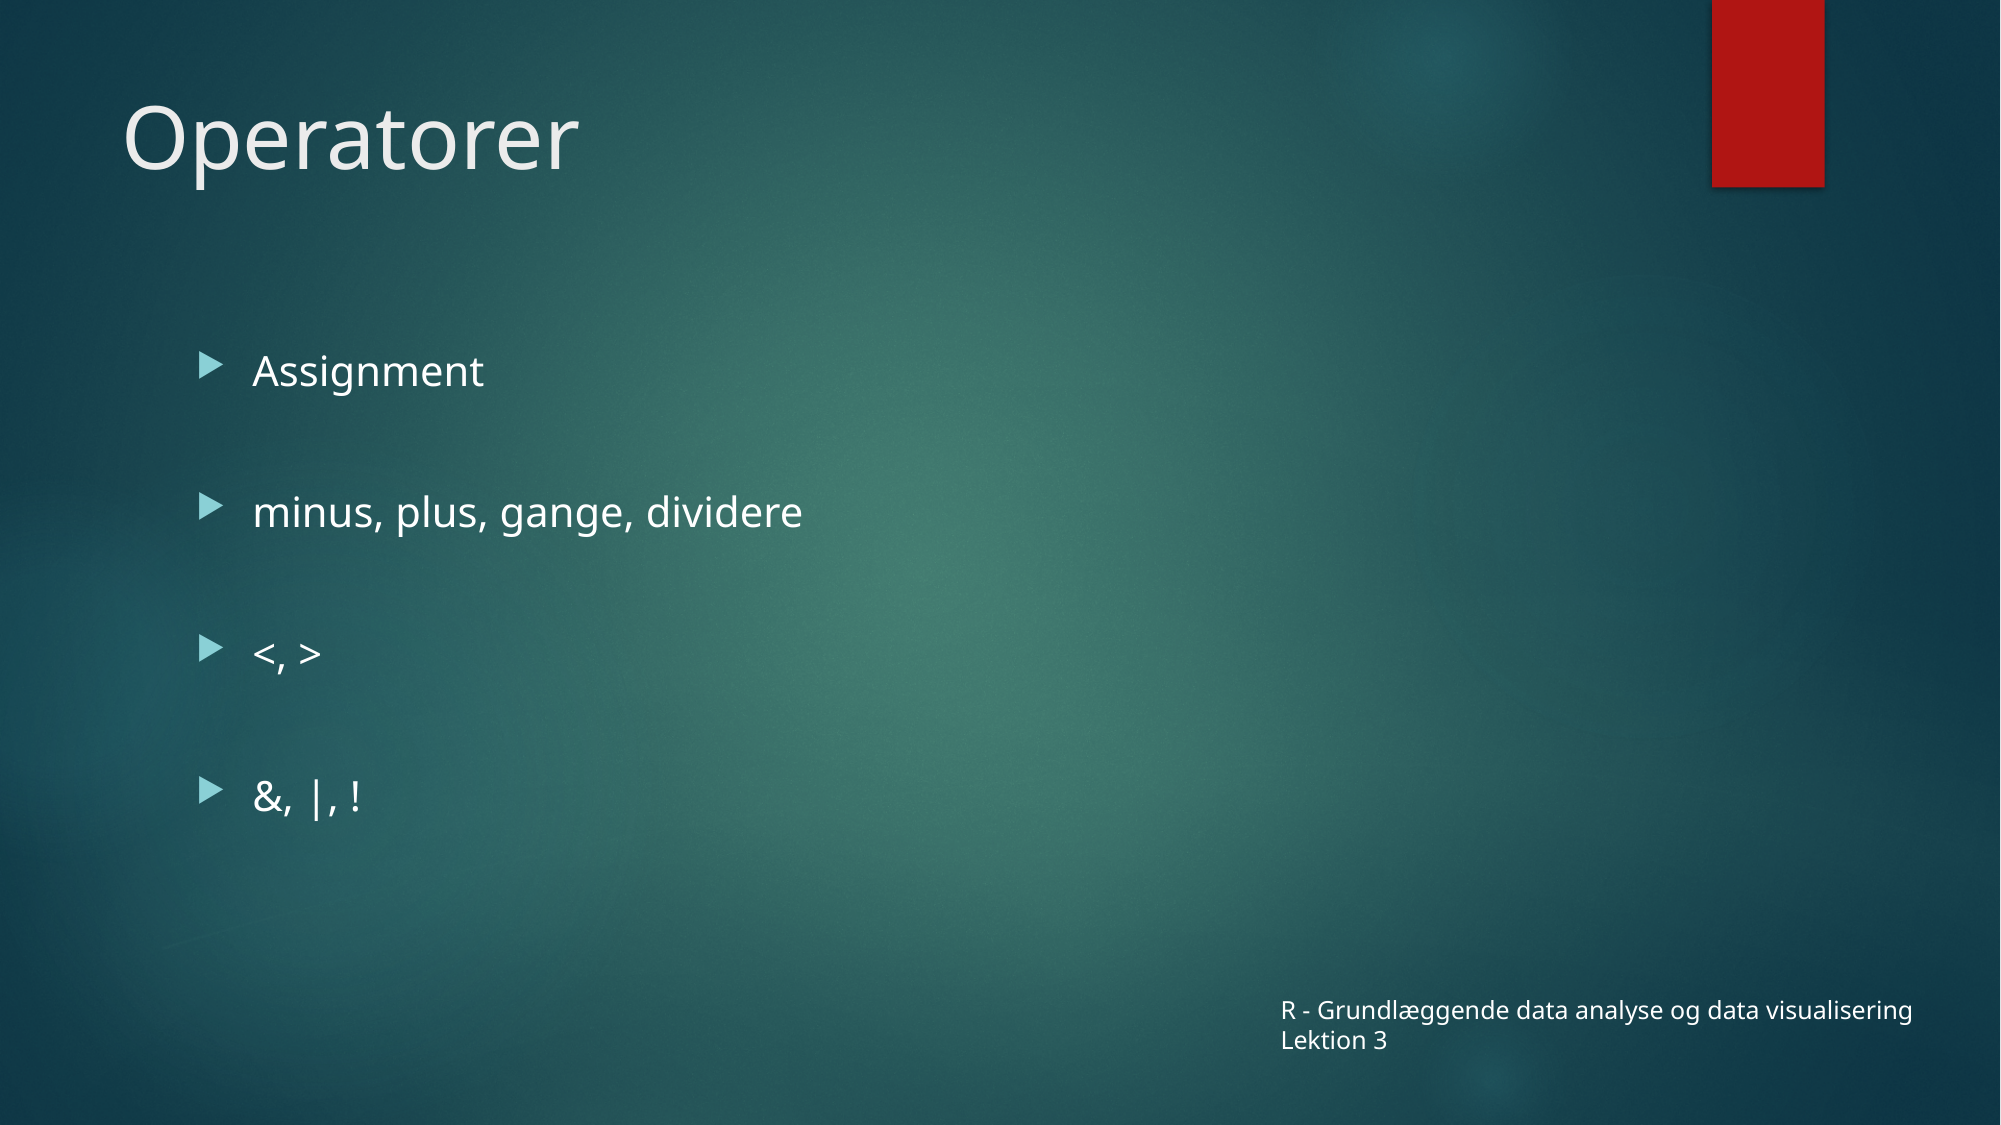

# Operatorer
Assignment
minus, plus, gange, dividere
<, >
&, |, !
R - Grundlæggende data analyse og data visualisering Lektion 3